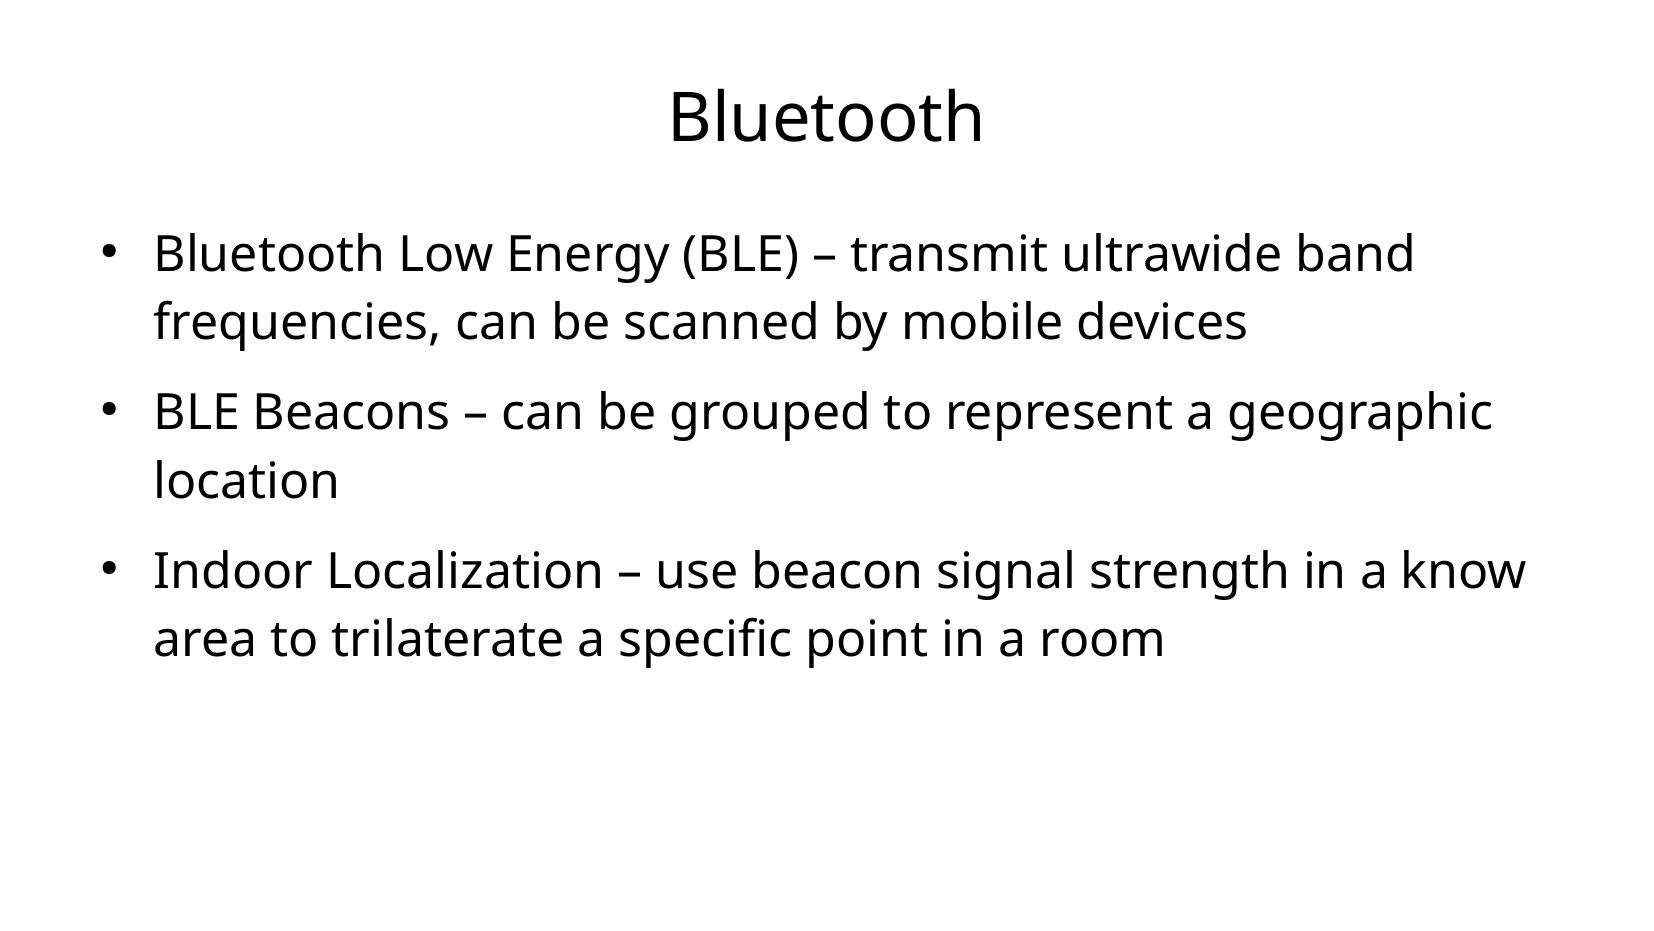

# Bluetooth
Bluetooth Low Energy (BLE) – transmit ultrawide band frequencies, can be scanned by mobile devices
BLE Beacons – can be grouped to represent a geographic location
Indoor Localization – use beacon signal strength in a know area to trilaterate a specific point in a room